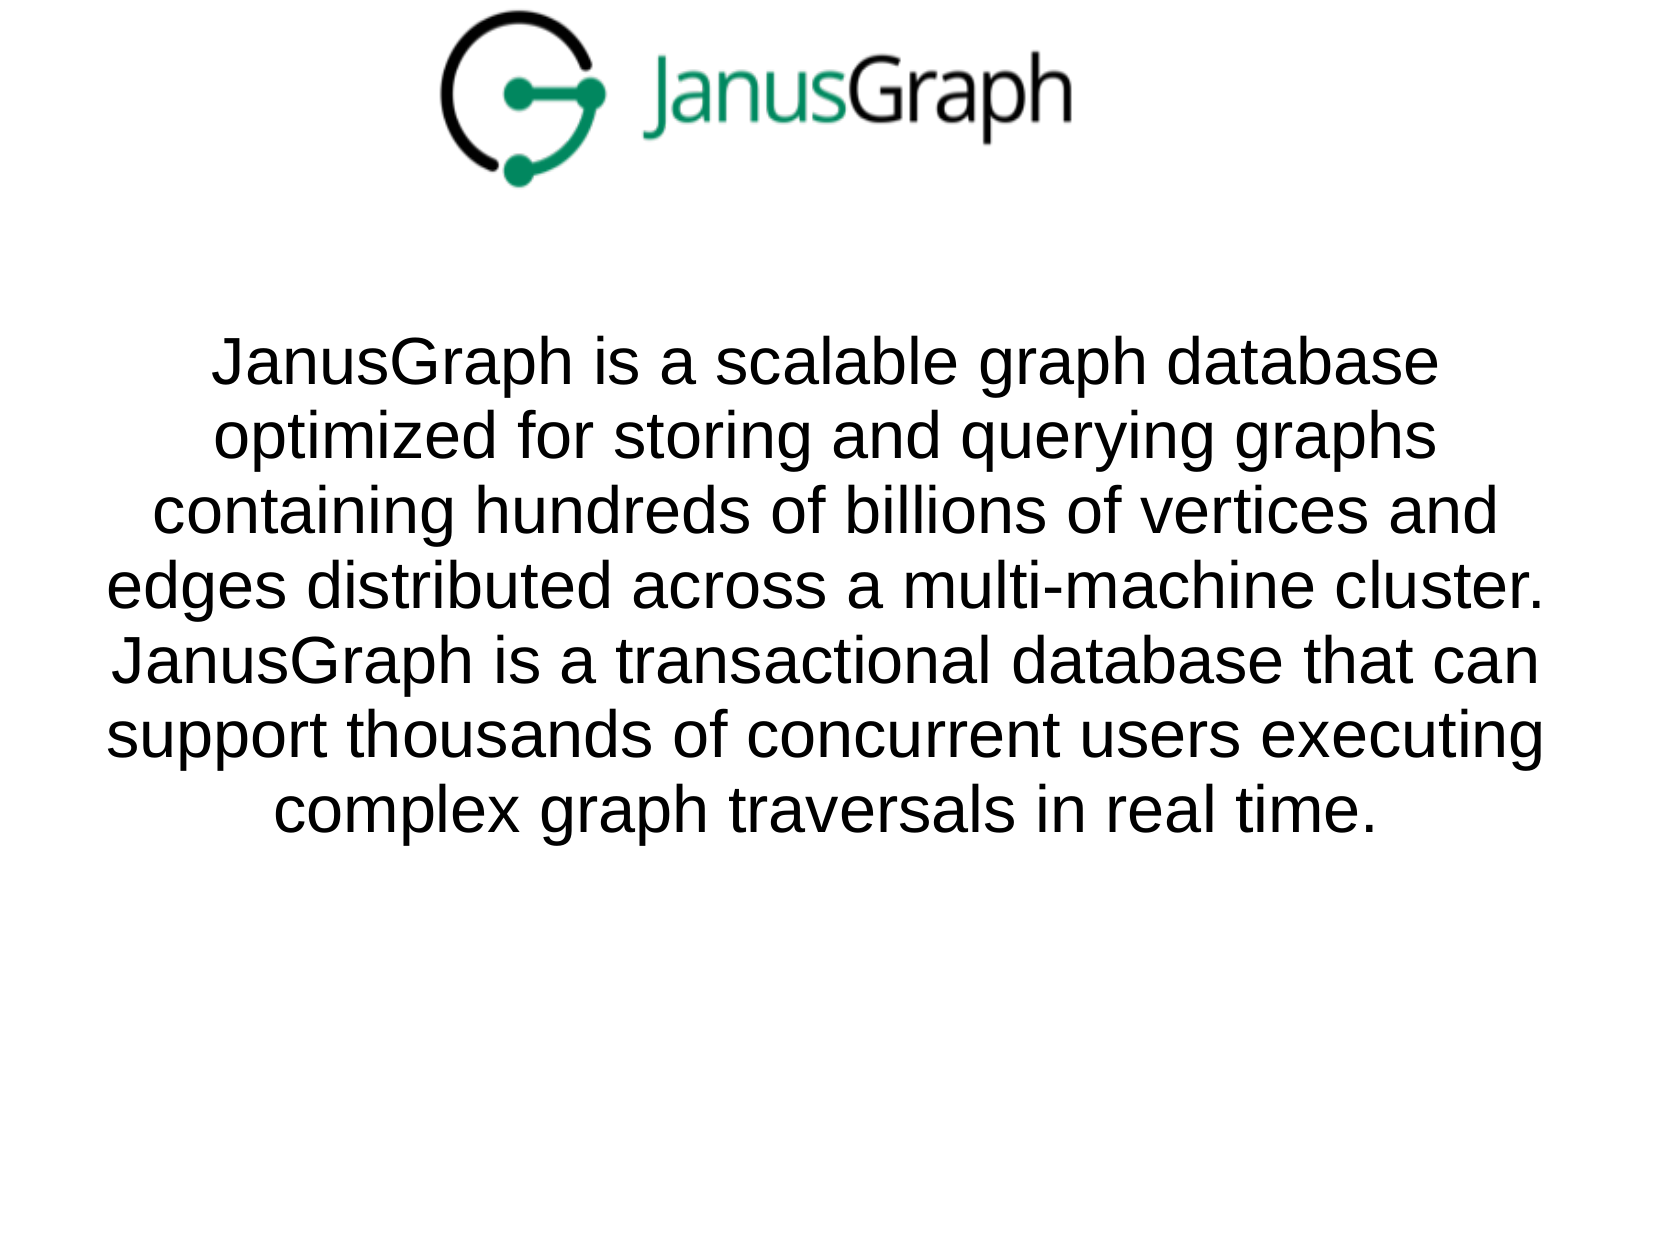

# JanusGraph is a scalable graph database optimized for storing and querying graphs containing hundreds of billions of vertices and edges distributed across a multi-machine cluster. JanusGraph is a transactional database that can support thousands of concurrent users executing complex graph traversals in real time.